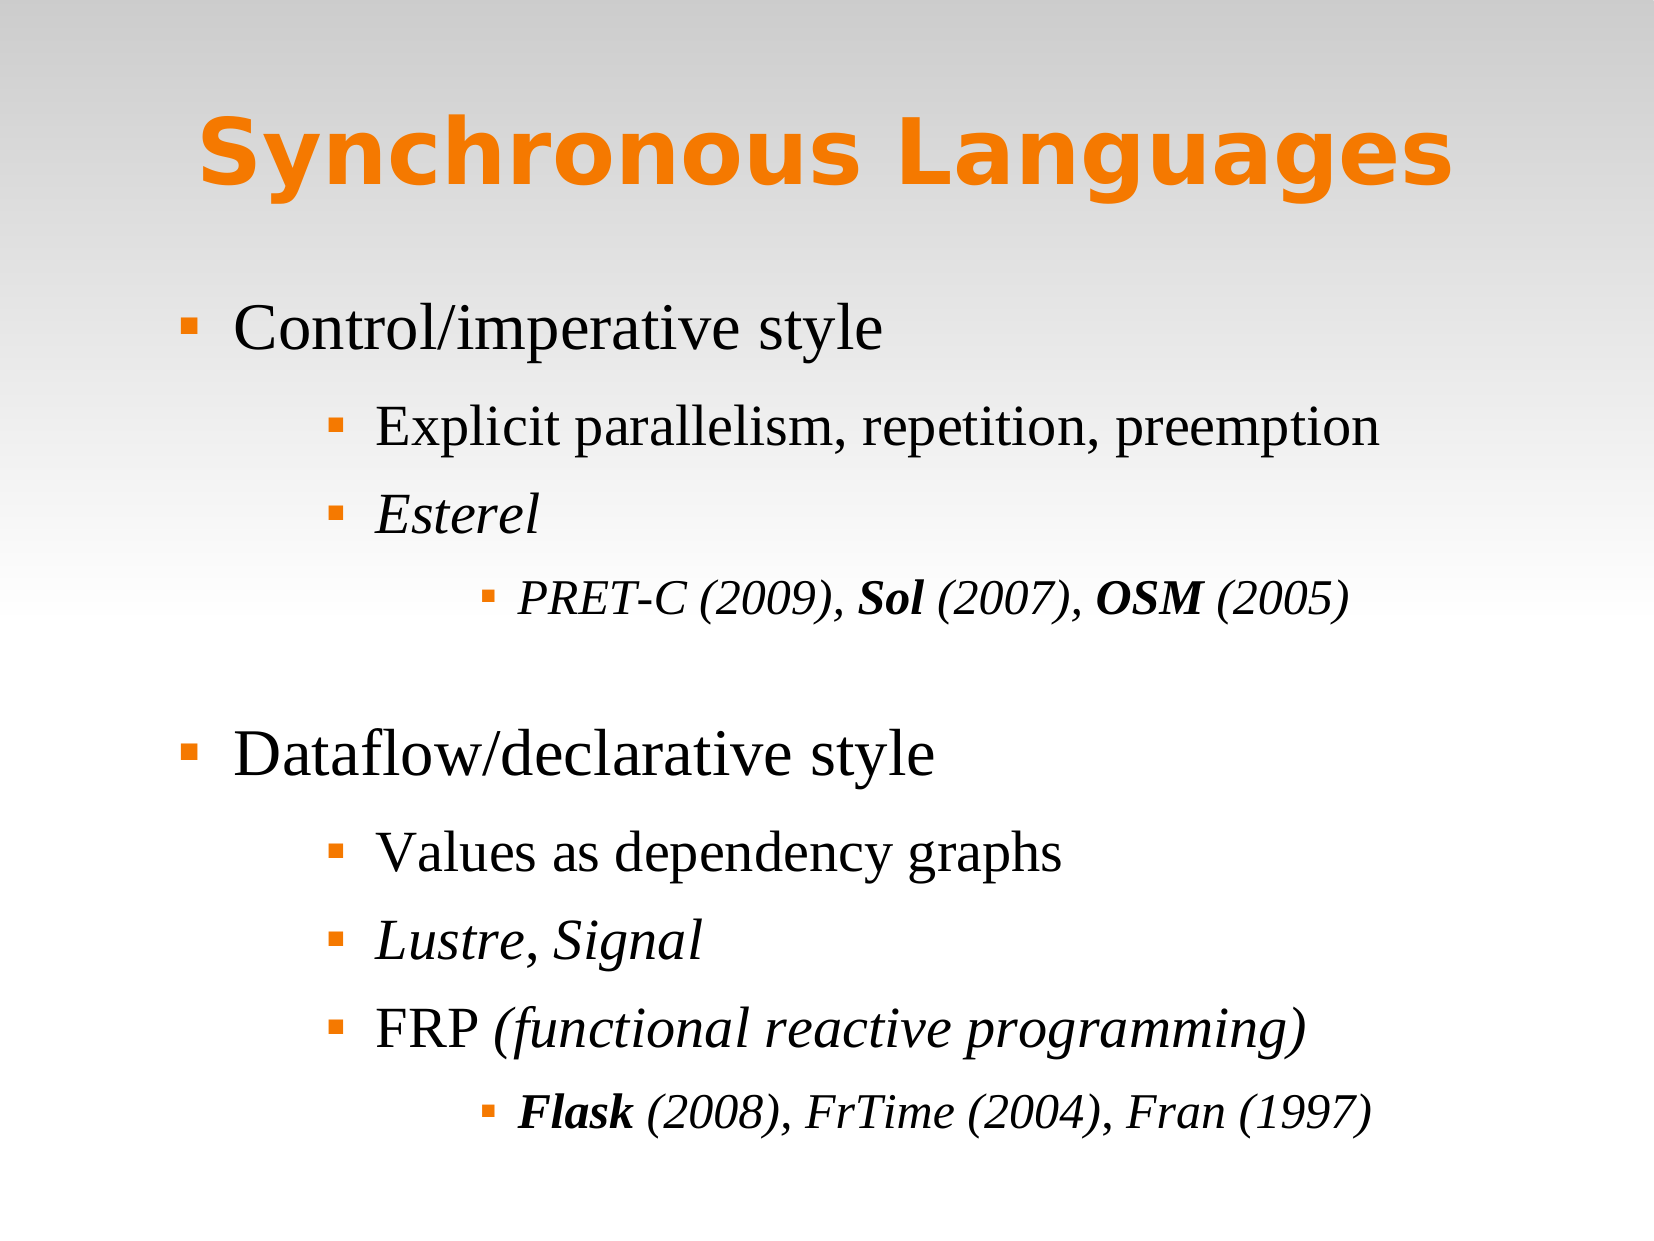

# Synchronous Languages
Control/imperative style
Explicit parallelism, repetition, preemption
Esterel
PRET-C (2009), Sol (2007), OSM (2005)
Dataflow/declarative style
Values as dependency graphs
Lustre, Signal
FRP (functional reactive programming)
Flask (2008), FrTime (2004), Fran (1997)